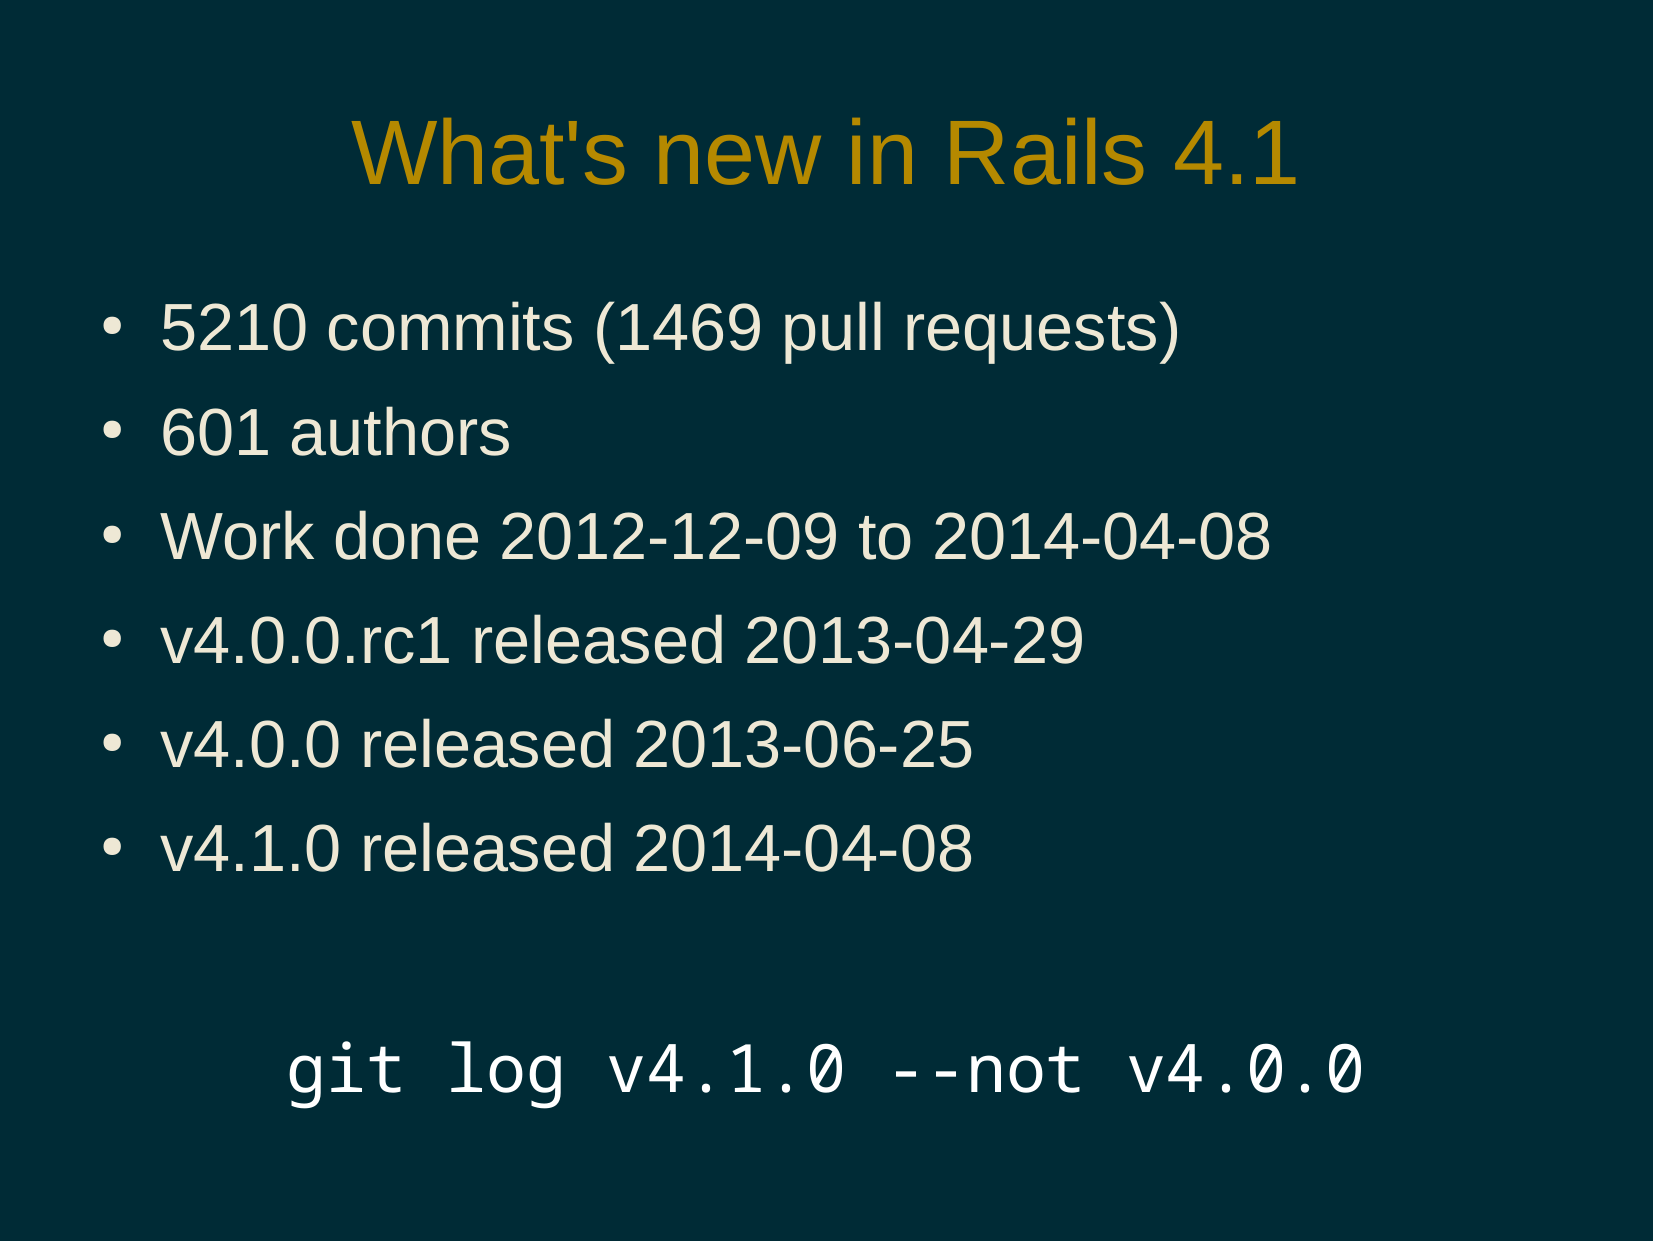

# What's new in Rails 4.1
5210 commits (1469 pull requests)
601 authors
Work done 2012-12-09 to 2014-04-08
v4.0.0.rc1 released 2013-04-29
v4.0.0 released 2013-06-25
v4.1.0 released 2014-04-08
git log v4.1.0 --not v4.0.0